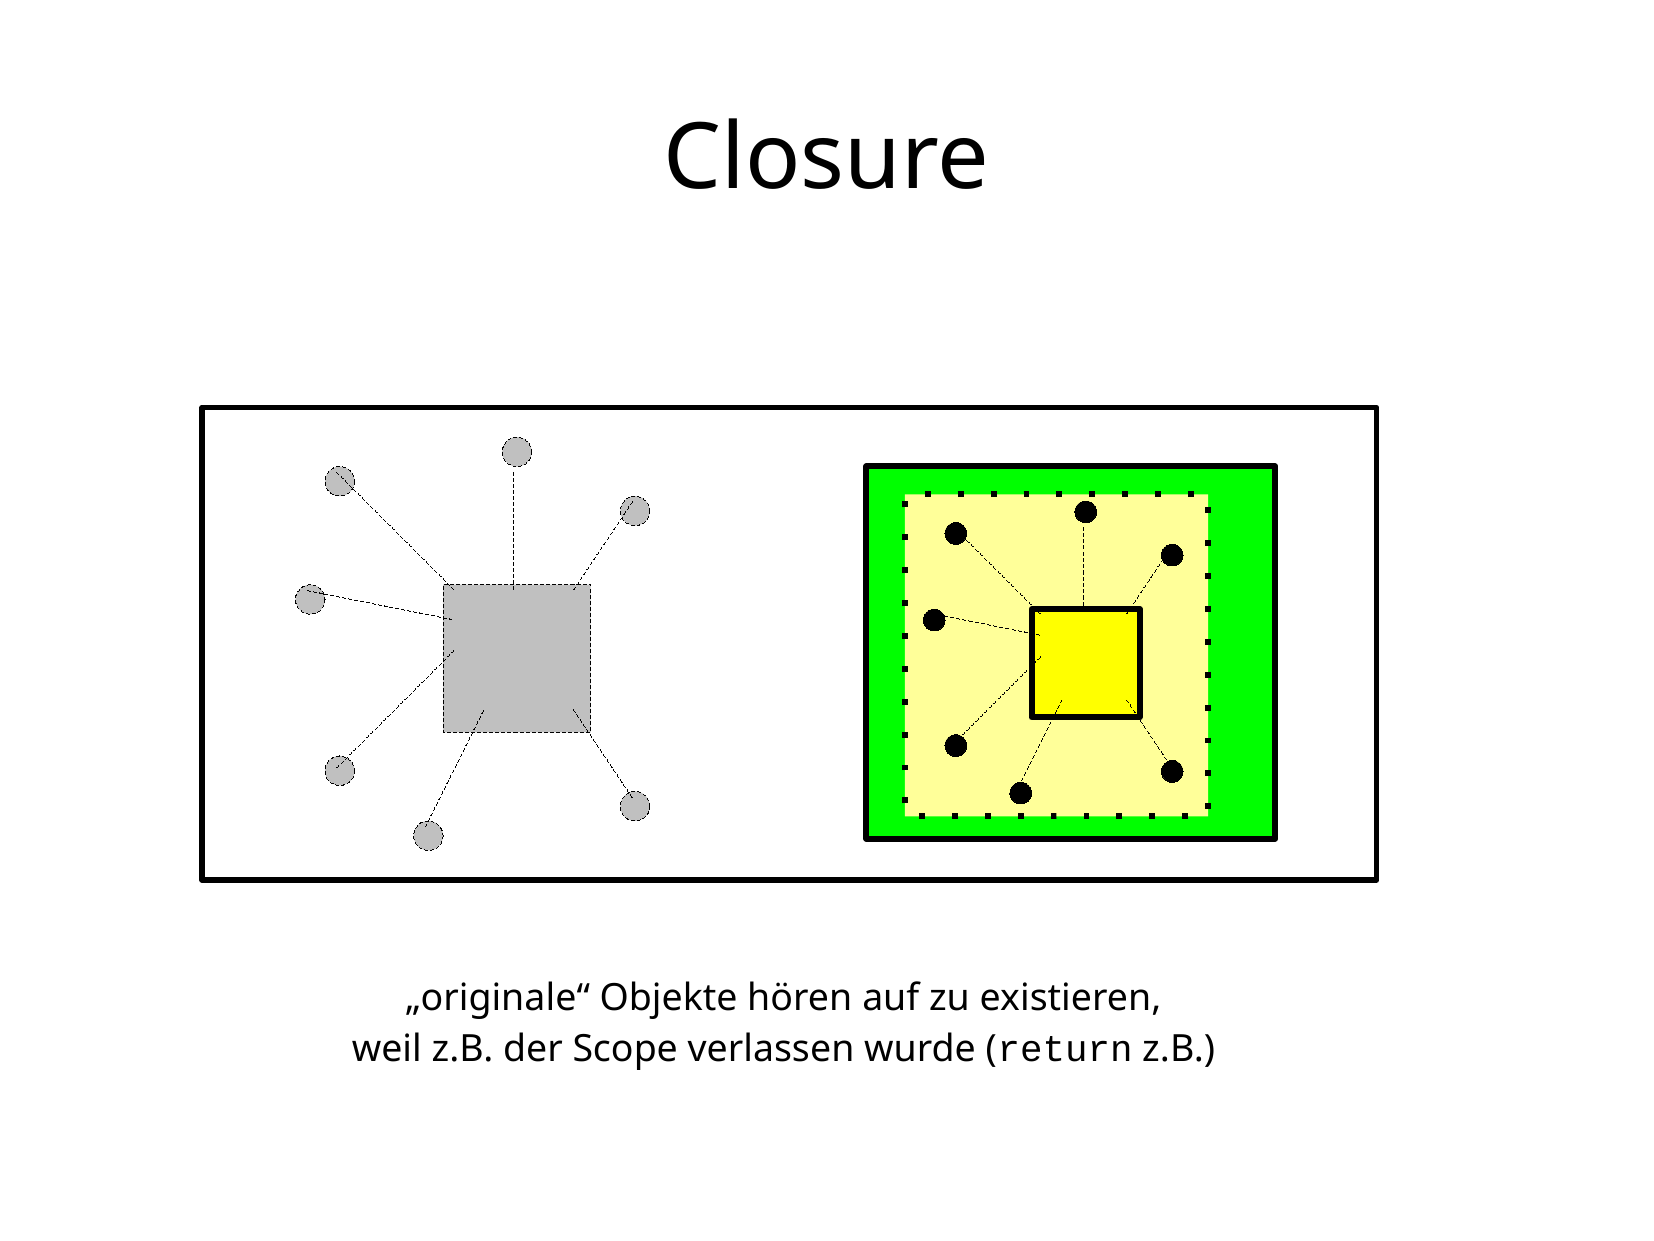

# Closure
„originale“ Objekte hören auf zu existieren,
weil z.B. der Scope verlassen wurde (return z.B.)